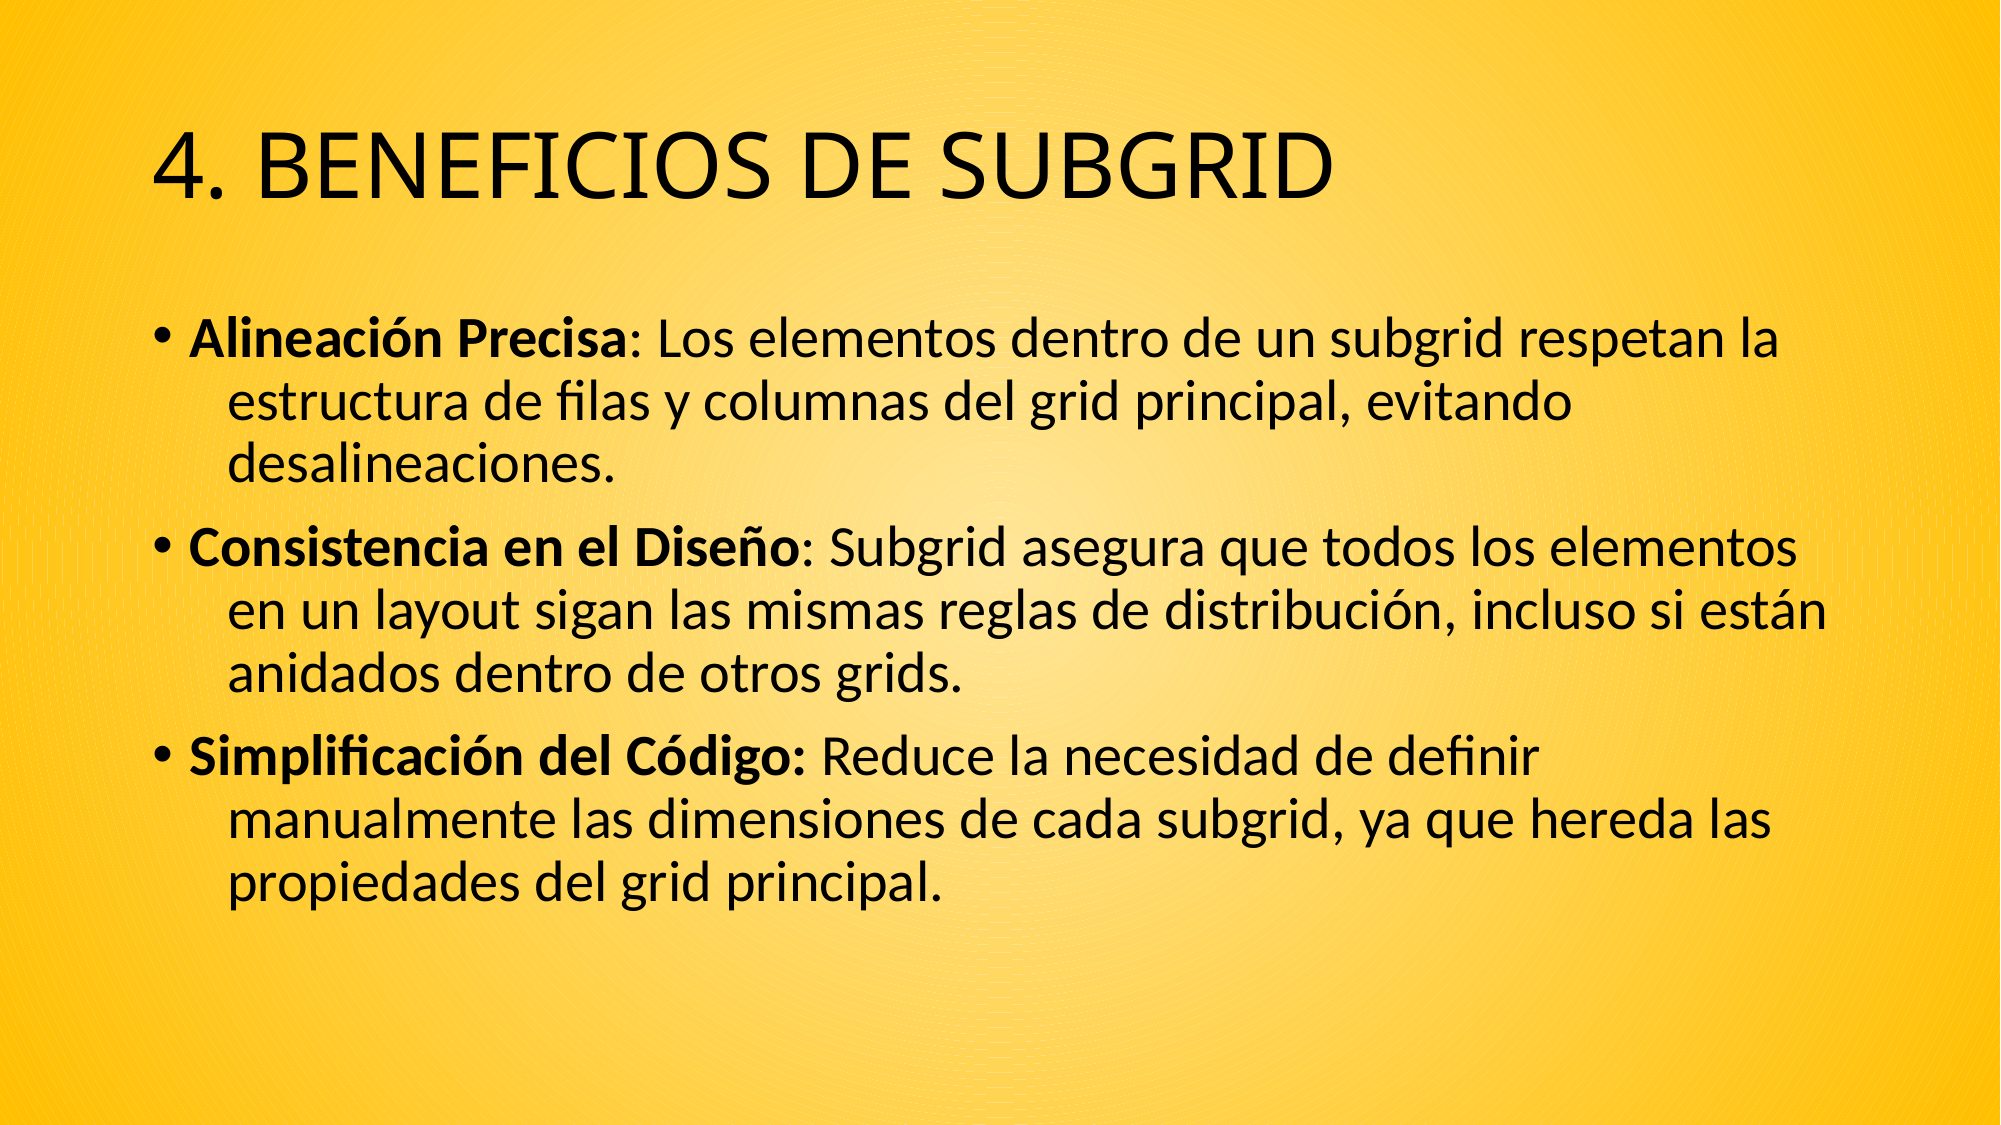

# 4. BENEFICIOS DE SUBGRID
Alineación Precisa: Los elementos dentro de un subgrid respetan la estructura de filas y columnas del grid principal, evitando desalineaciones.
Consistencia en el Diseño: Subgrid asegura que todos los elementos en un layout sigan las mismas reglas de distribución, incluso si están anidados dentro de otros grids.
Simplificación del Código: Reduce la necesidad de definir manualmente las dimensiones de cada subgrid, ya que hereda las propiedades del grid principal.